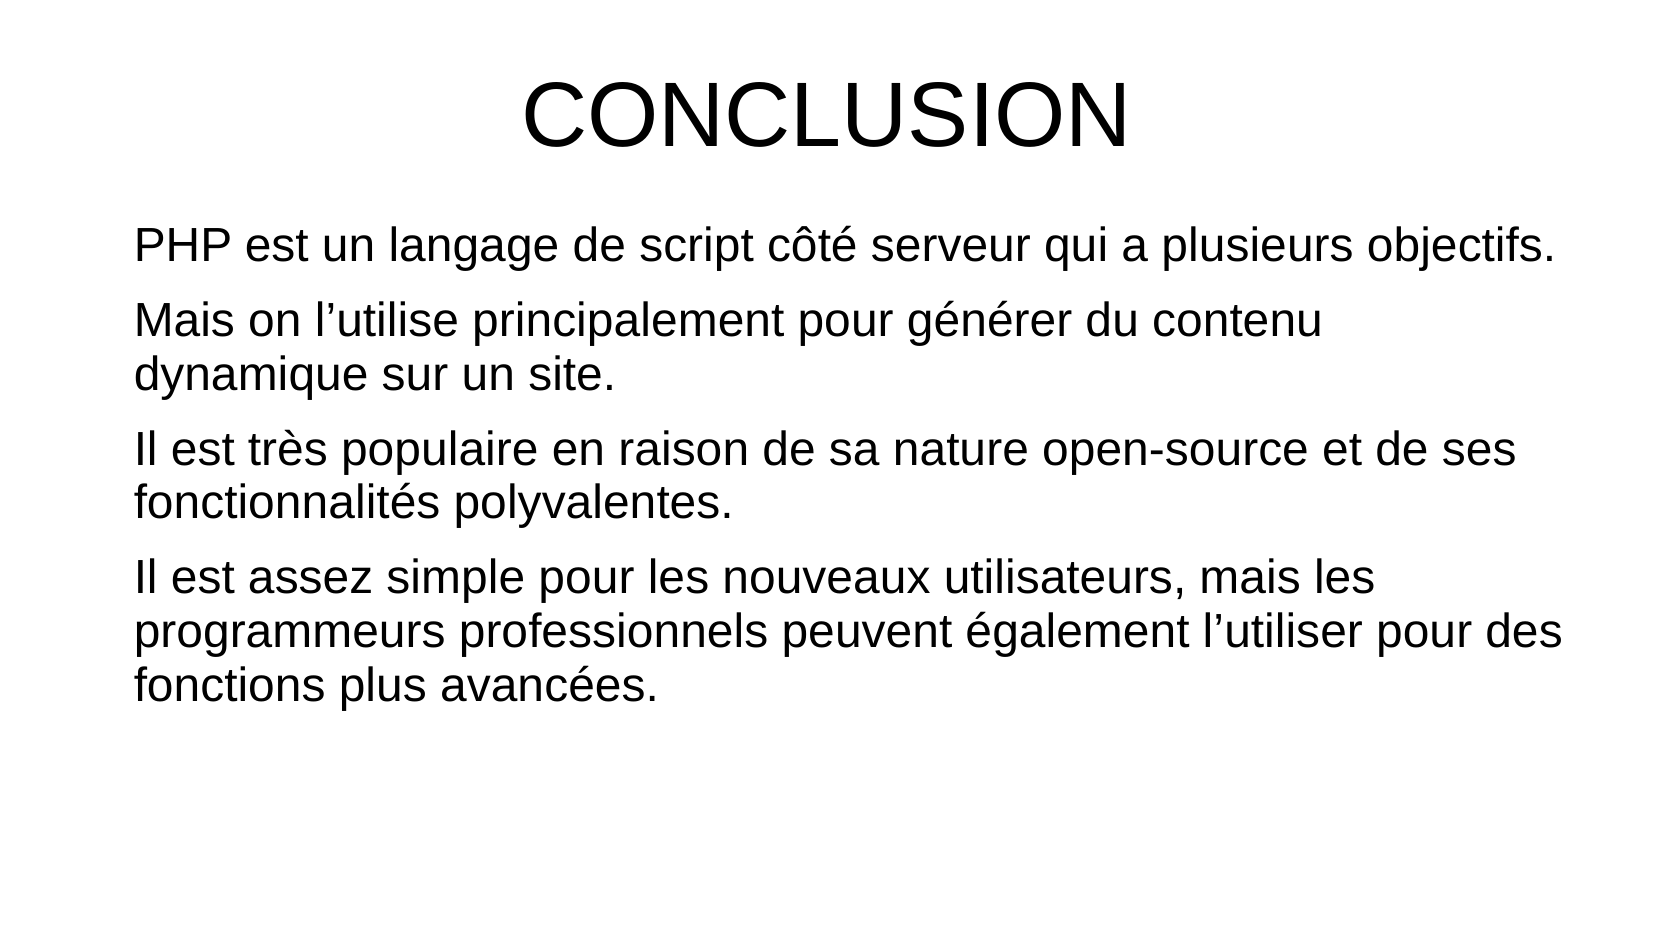

# CONCLUSION
PHP est un langage de script côté serveur qui a plusieurs objectifs.
Mais on l’utilise principalement pour générer du contenu dynamique sur un site.
Il est très populaire en raison de sa nature open-source et de ses fonctionnalités polyvalentes.
Il est assez simple pour les nouveaux utilisateurs, mais les programmeurs professionnels peuvent également l’utiliser pour des fonctions plus avancées.